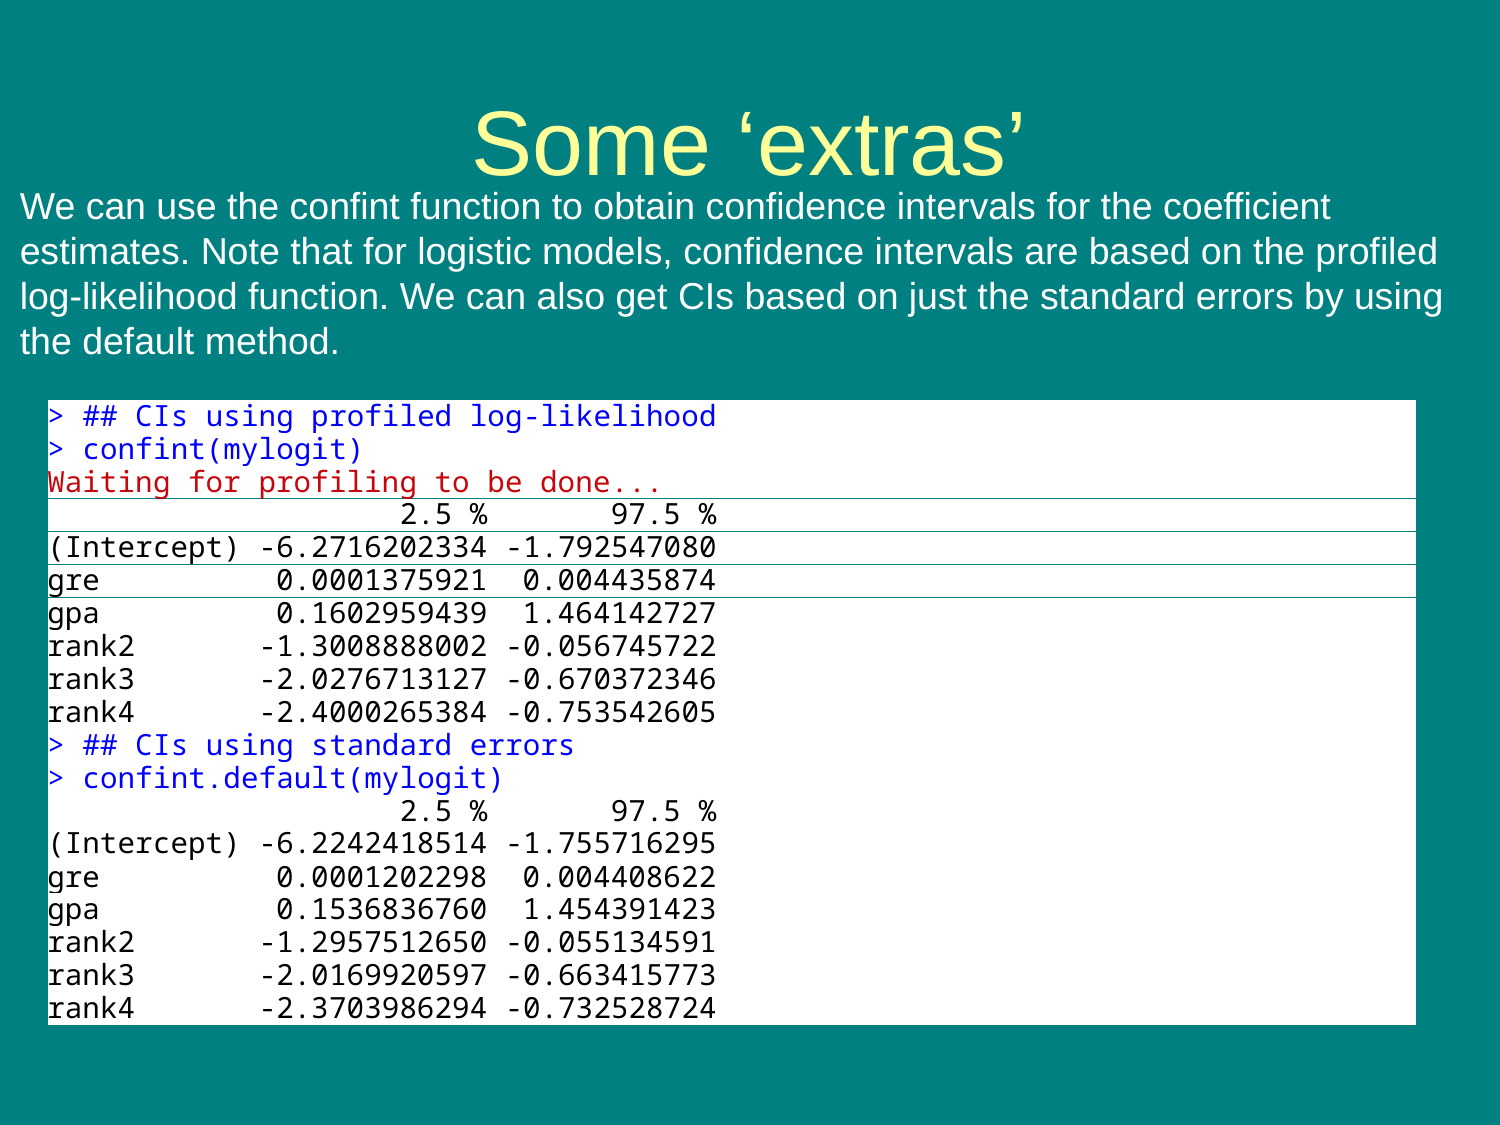

# Some ‘extras’
We can use the confint function to obtain confidence intervals for the coefficient estimates. Note that for logistic models, confidence intervals are based on the profiled log-likelihood function. We can also get CIs based on just the standard errors by using the default method.